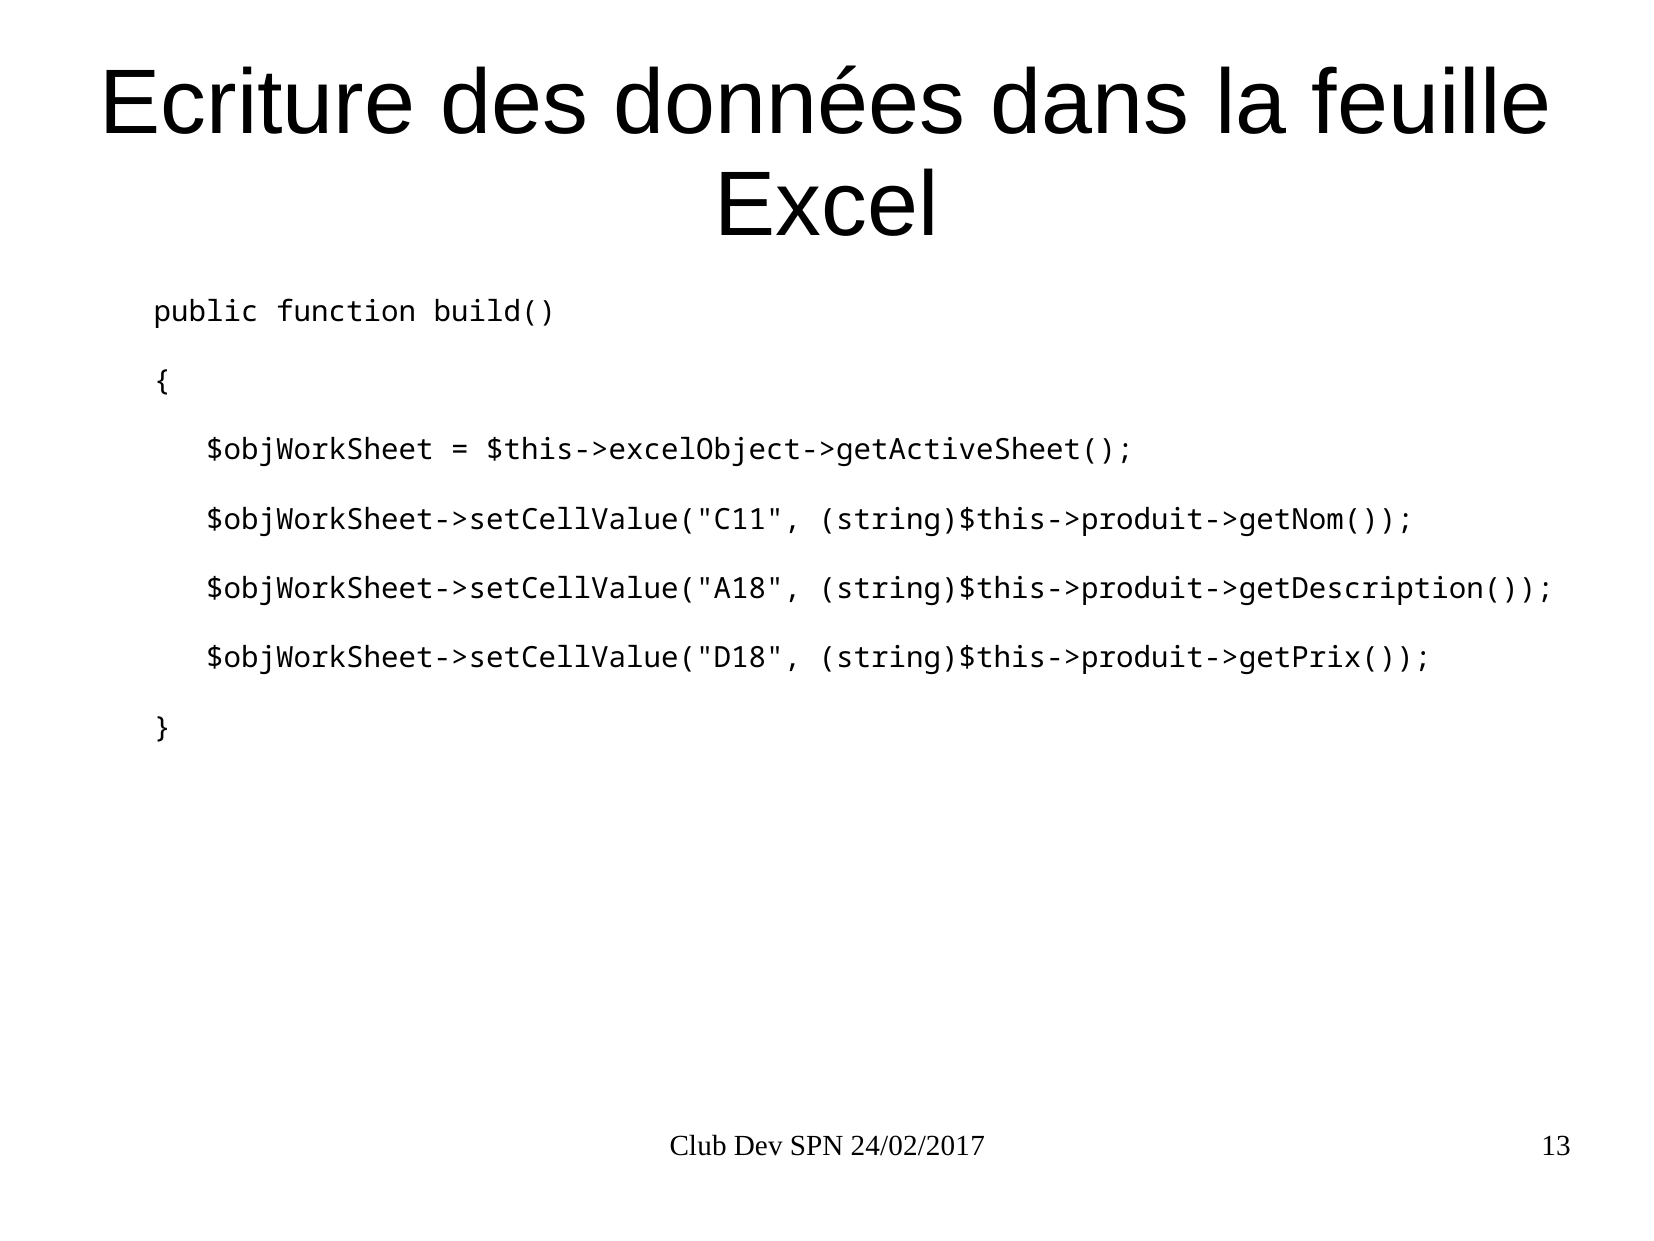

# Ecriture des données dans la feuille Excel
public function build()
{
 $objWorkSheet = $this->excelObject->getActiveSheet();
 $objWorkSheet->setCellValue("C11", (string)$this->produit->getNom());
 $objWorkSheet->setCellValue("A18", (string)$this->produit->getDescription());
 $objWorkSheet->setCellValue("D18", (string)$this->produit->getPrix());
}
Club Dev SPN 24/02/2017
13